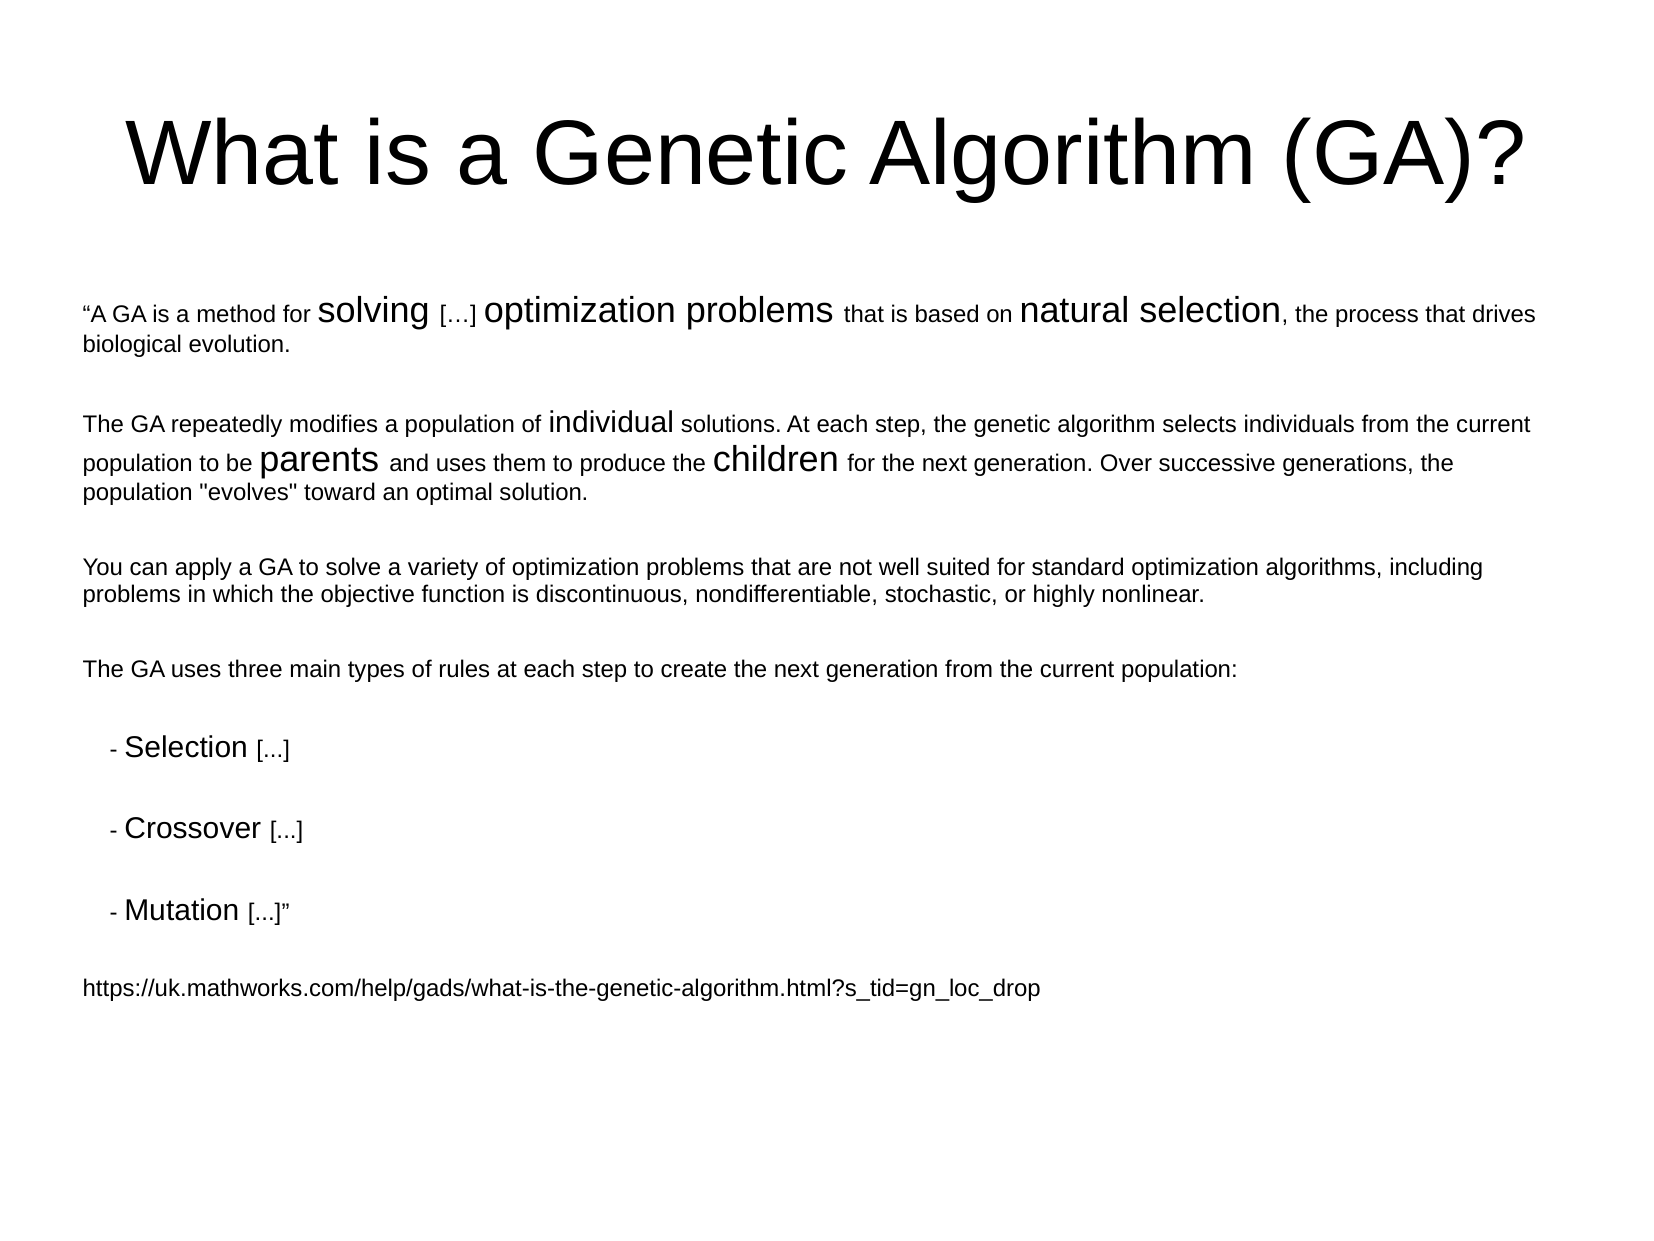

# What is a Genetic Algorithm (GA)?
“A GA is a method for solving […] optimization problems that is based on natural selection, the process that drives biological evolution.
The GA repeatedly modifies a population of individual solutions. At each step, the genetic algorithm selects individuals from the current population to be parents and uses them to produce the children for the next generation. Over successive generations, the population "evolves" toward an optimal solution.
You can apply a GA to solve a variety of optimization problems that are not well suited for standard optimization algorithms, including problems in which the objective function is discontinuous, nondifferentiable, stochastic, or highly nonlinear.
The GA uses three main types of rules at each step to create the next generation from the current population:
 - Selection [...]
 - Crossover [...]
 - Mutation [...]”
https://uk.mathworks.com/help/gads/what-is-the-genetic-algorithm.html?s_tid=gn_loc_drop